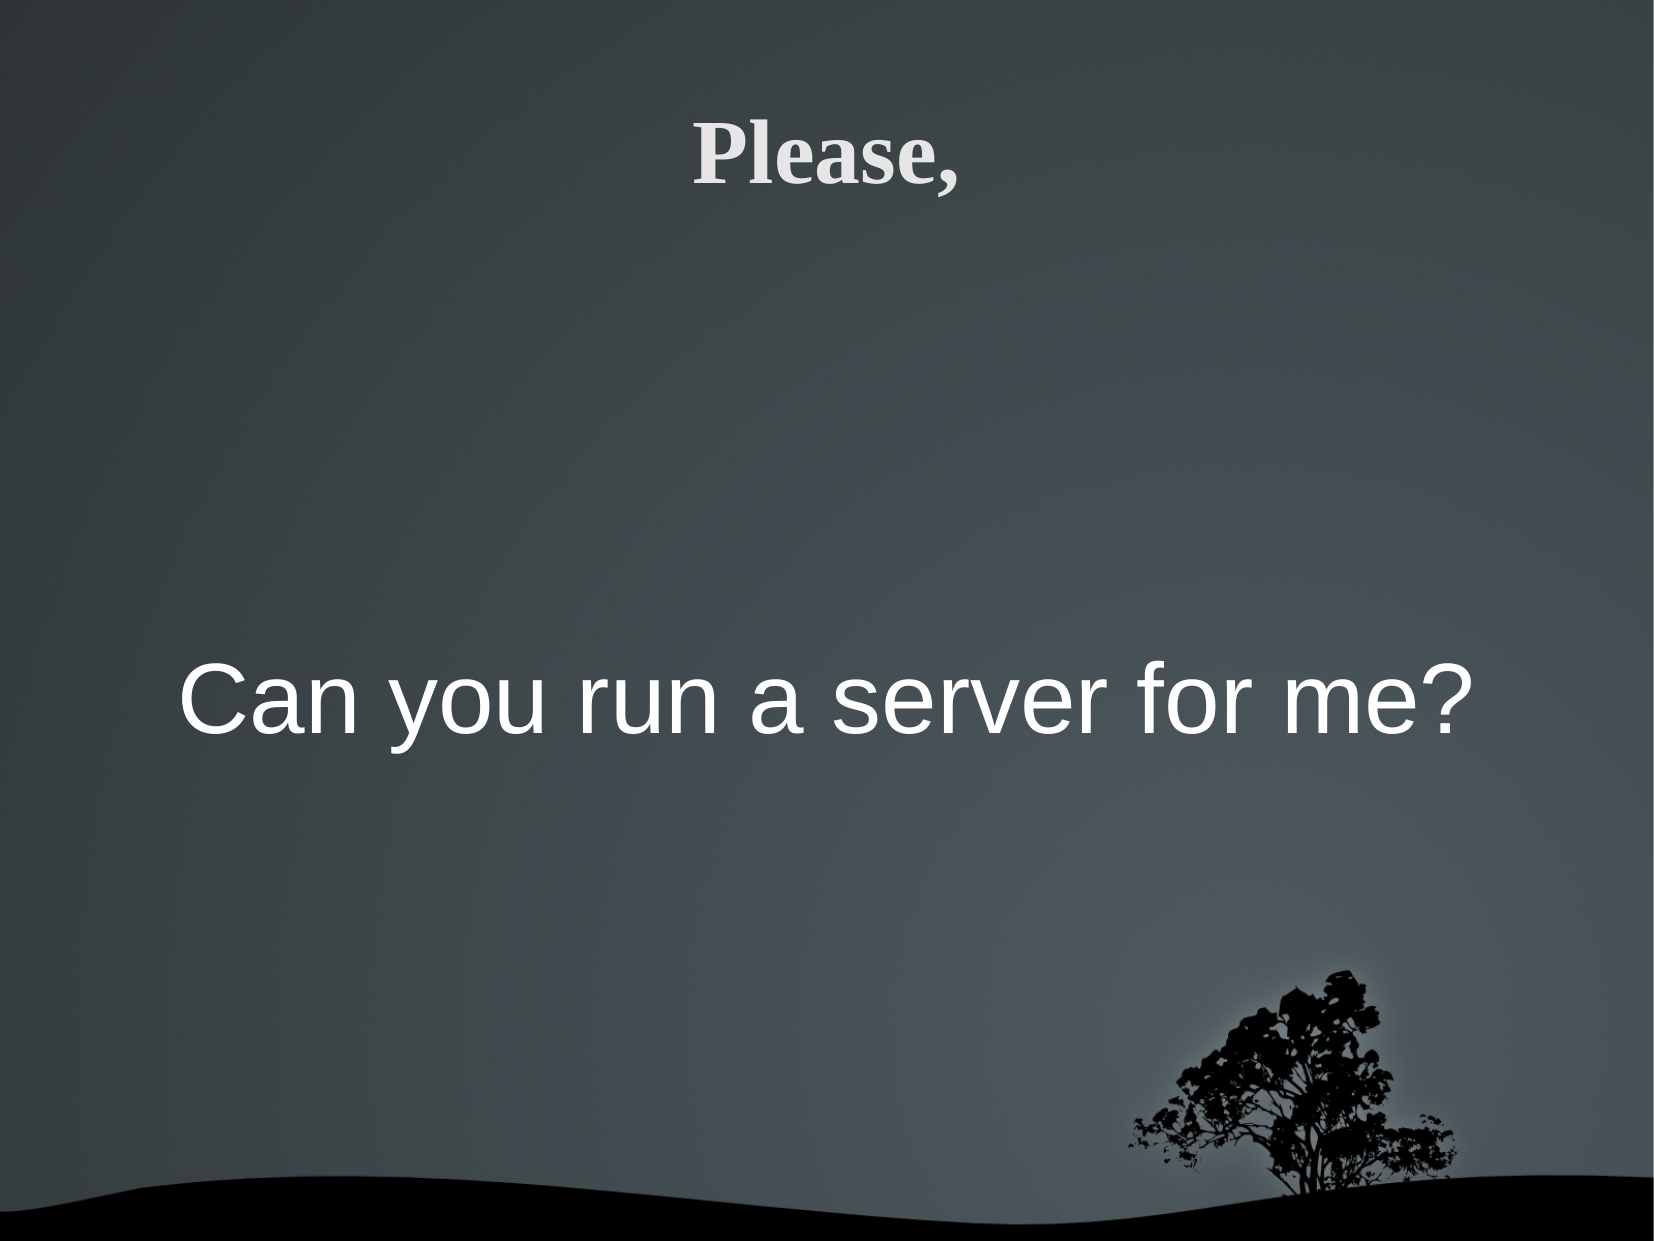

# Please,
Can you run a server for me?